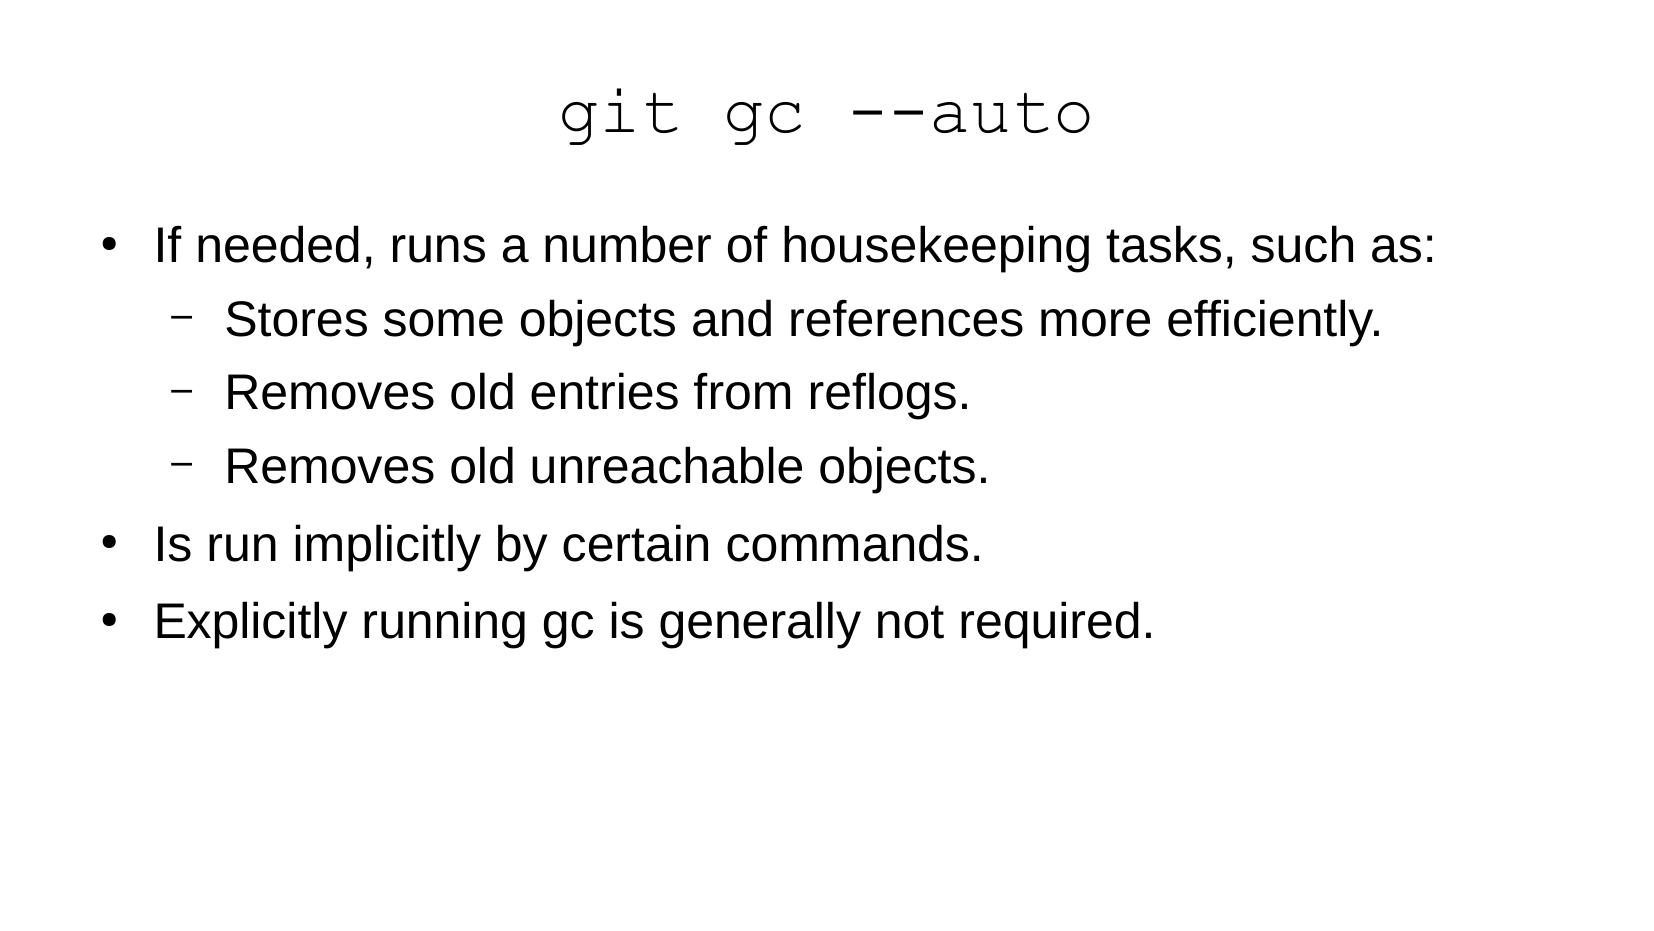

# git gc --auto
If needed, runs a number of housekeeping tasks, such as:
Stores some objects and references more efficiently.
Removes old entries from reflogs.
Removes old unreachable objects.
Is run implicitly by certain commands.
Explicitly running gc is generally not required.